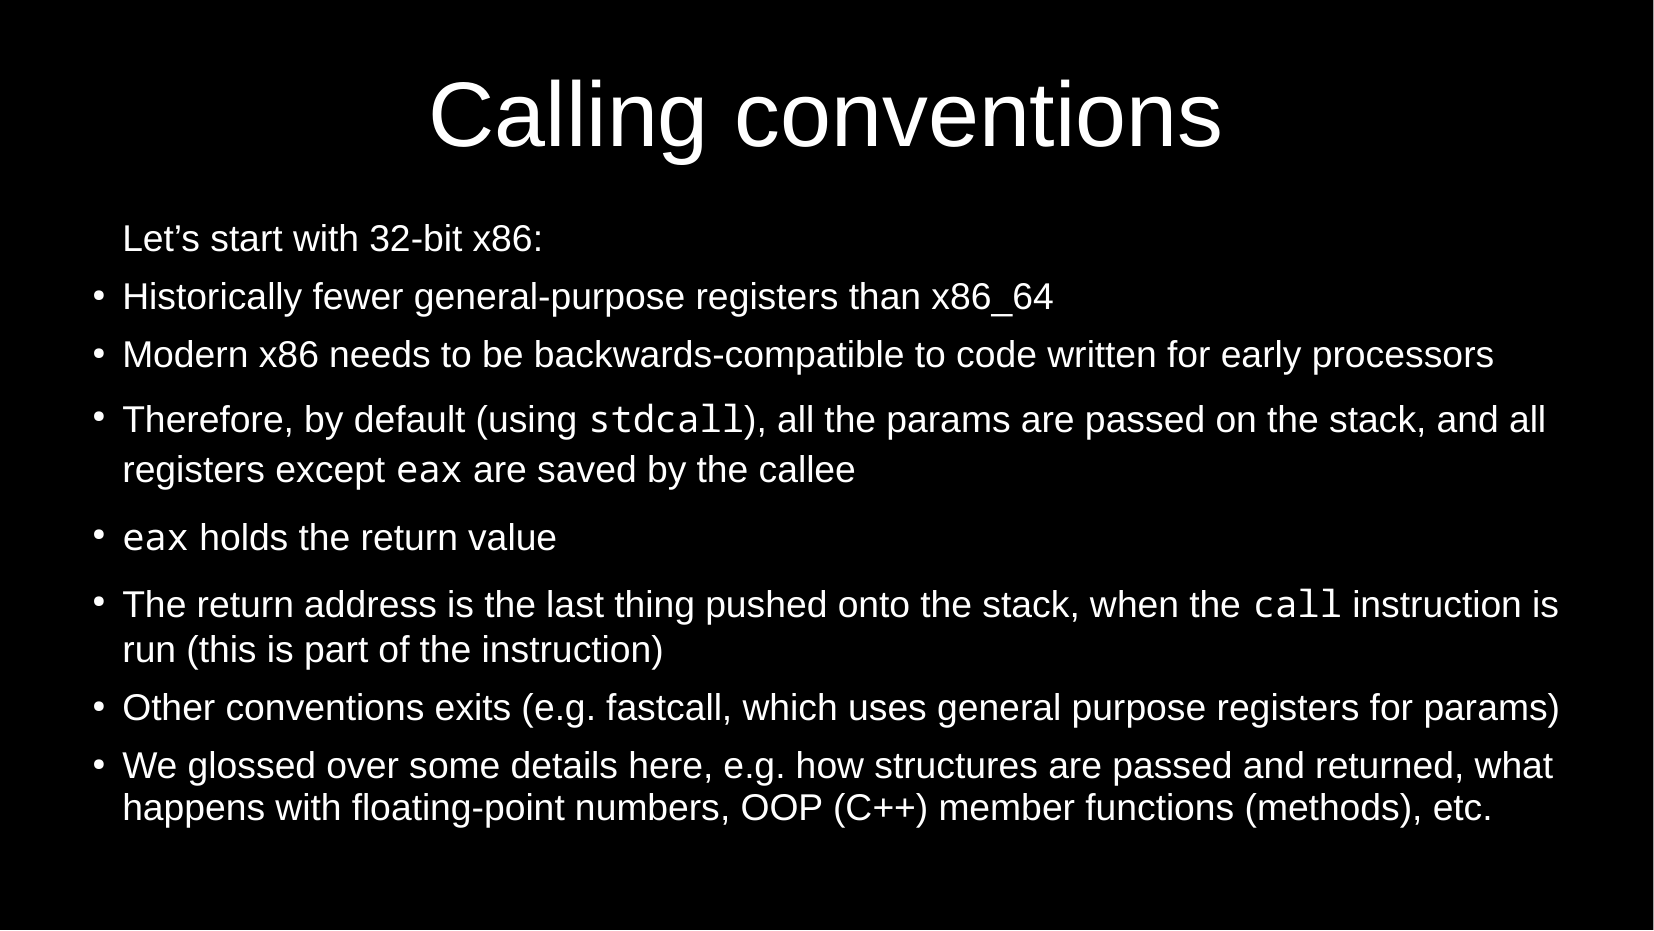

# Calling conventions
Let’s start with 32-bit x86:
Historically fewer general-purpose registers than x86_64
Modern x86 needs to be backwards-compatible to code written for early processors
Therefore, by default (using stdcall), all the params are passed on the stack, and all registers except eax are saved by the callee
eax holds the return value
The return address is the last thing pushed onto the stack, when the call instruction is run (this is part of the instruction)
Other conventions exits (e.g. fastcall, which uses general purpose registers for params)
We glossed over some details here, e.g. how structures are passed and returned, what happens with floating-point numbers, OOP (C++) member functions (methods), etc.